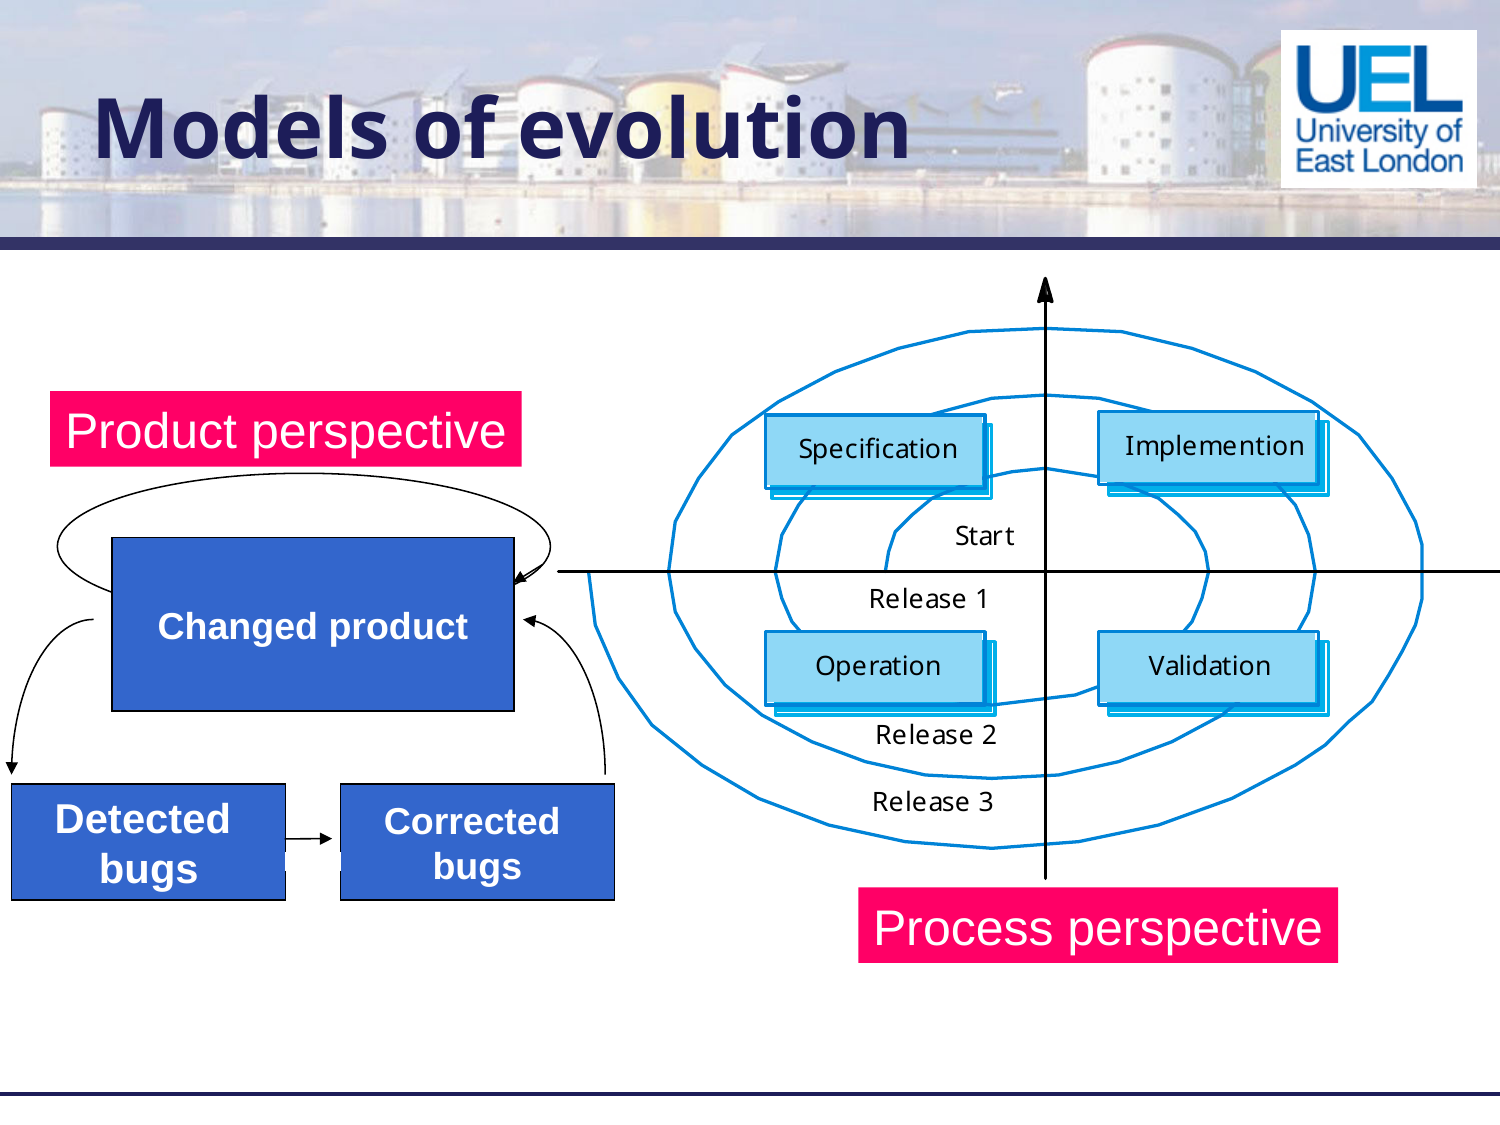

# Models of evolution
Process perspective
Product perspective
Changed product
Detected
bugs
Corrected
bugs